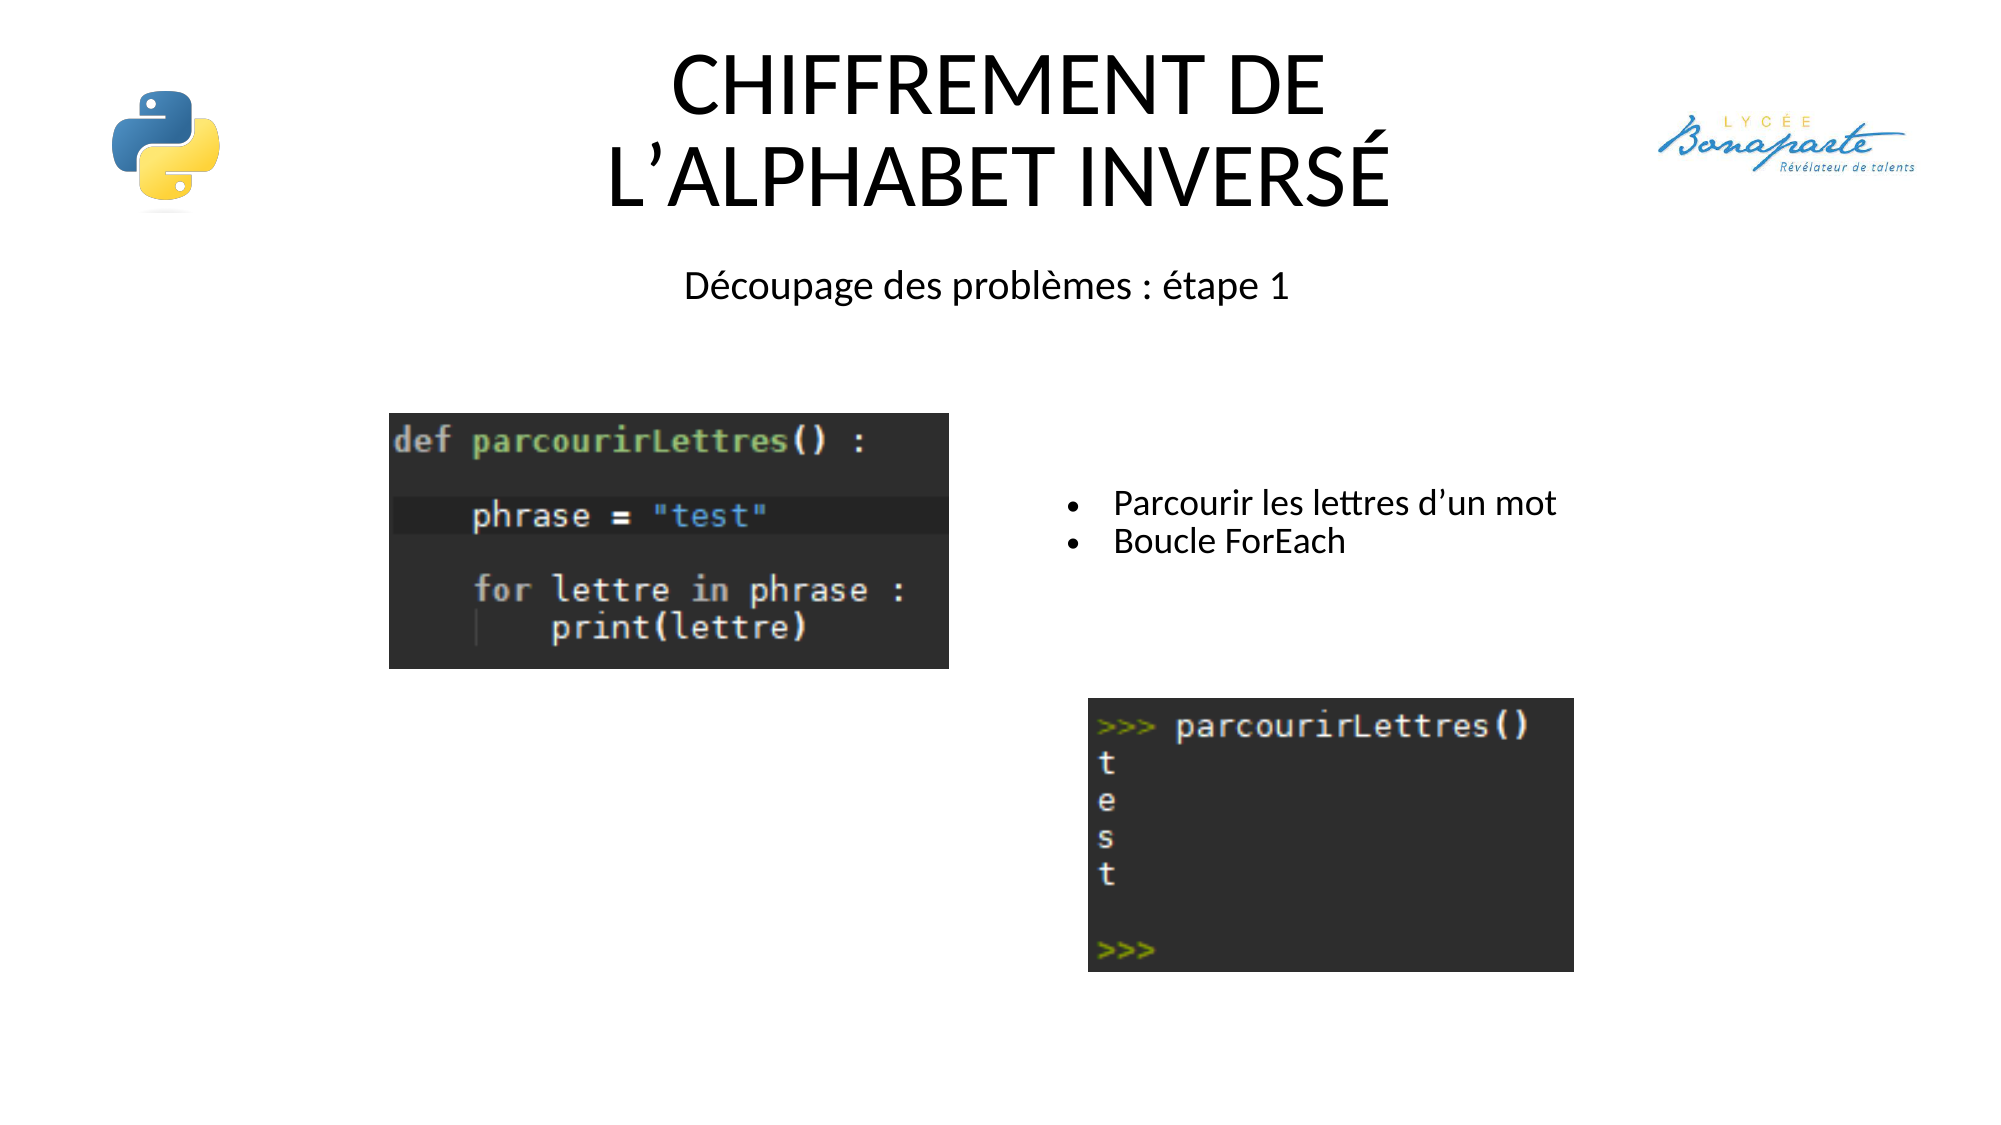

CHIFFREMENT DE L’ALPHABET INVERSÉ
Découpage des problèmes : étape 1
Parcourir les lettres d’un mot
Boucle ForEach